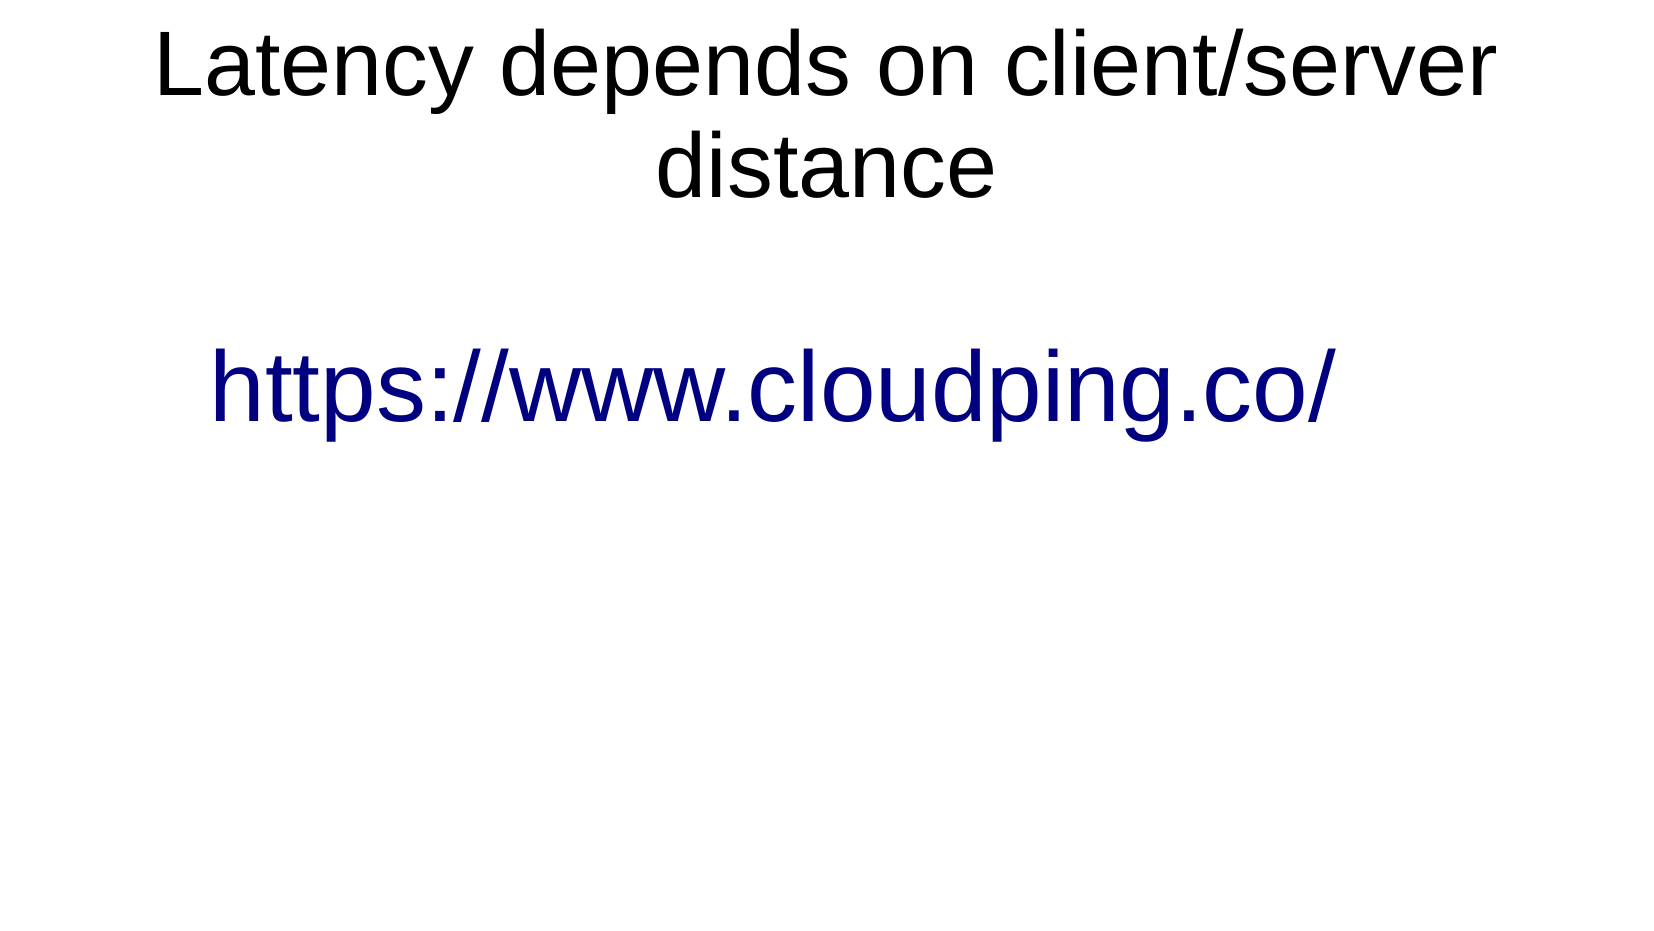

# Latency depends on client/server distance
https://www.cloudping.co/